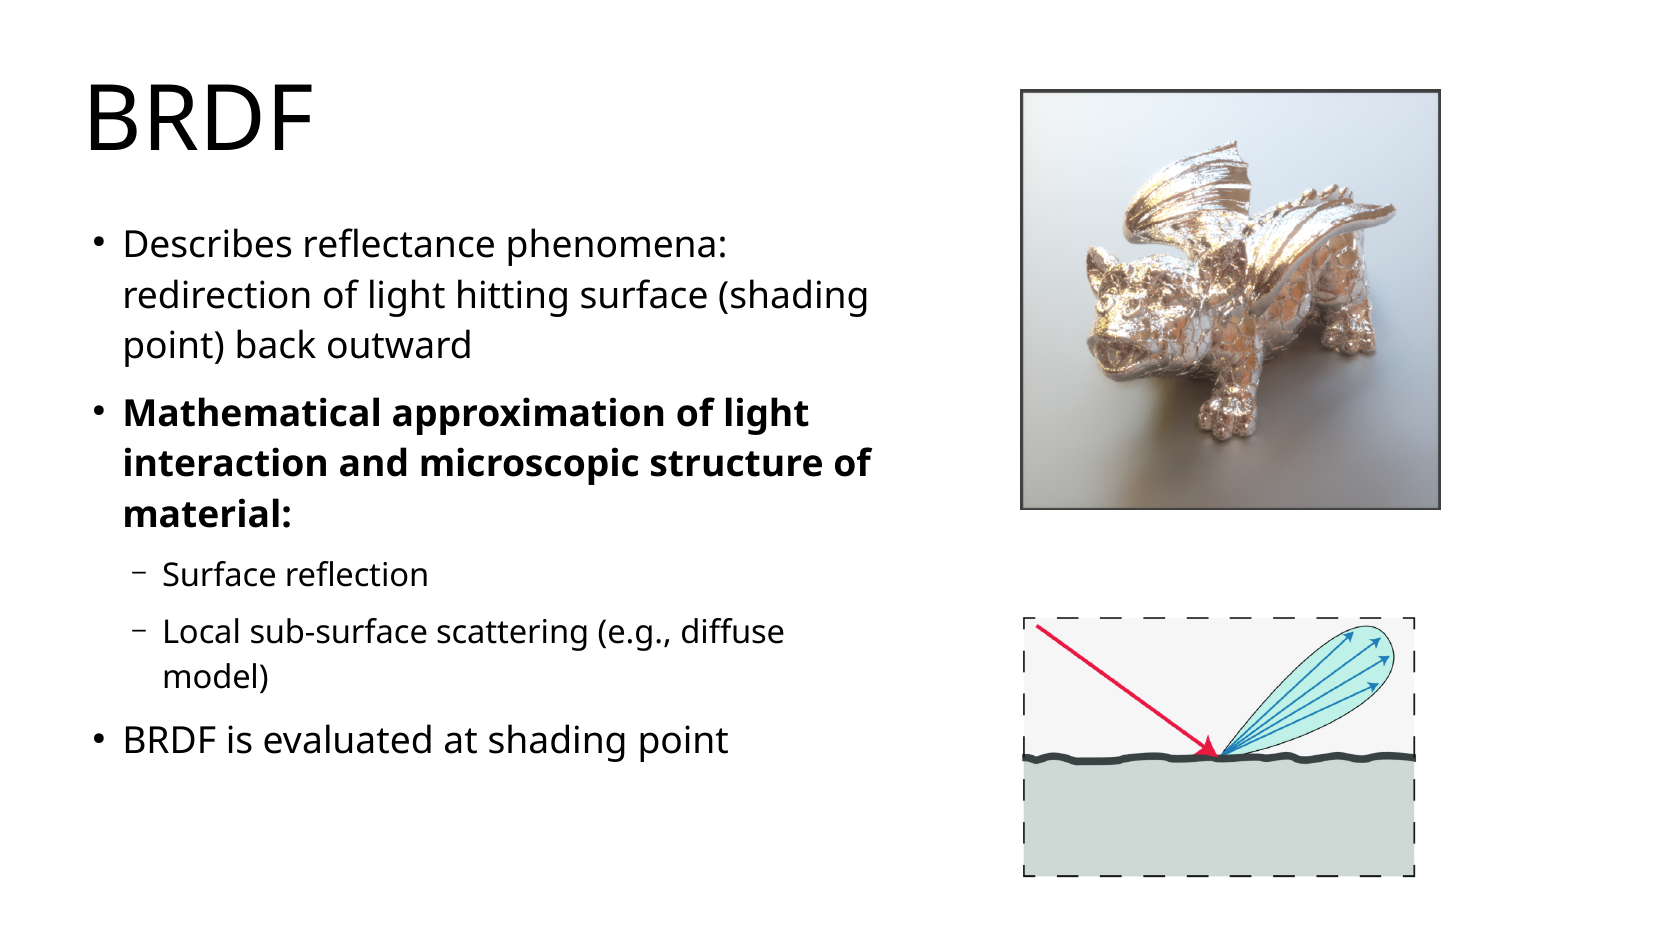

# BRDF
Describes reflectance phenomena: redirection of light hitting surface (shading point) back outward
Mathematical approximation of light interaction and microscopic structure of material:
Surface reflection
Local sub-surface scattering (e.g., diffuse model)
BRDF is evaluated at shading point